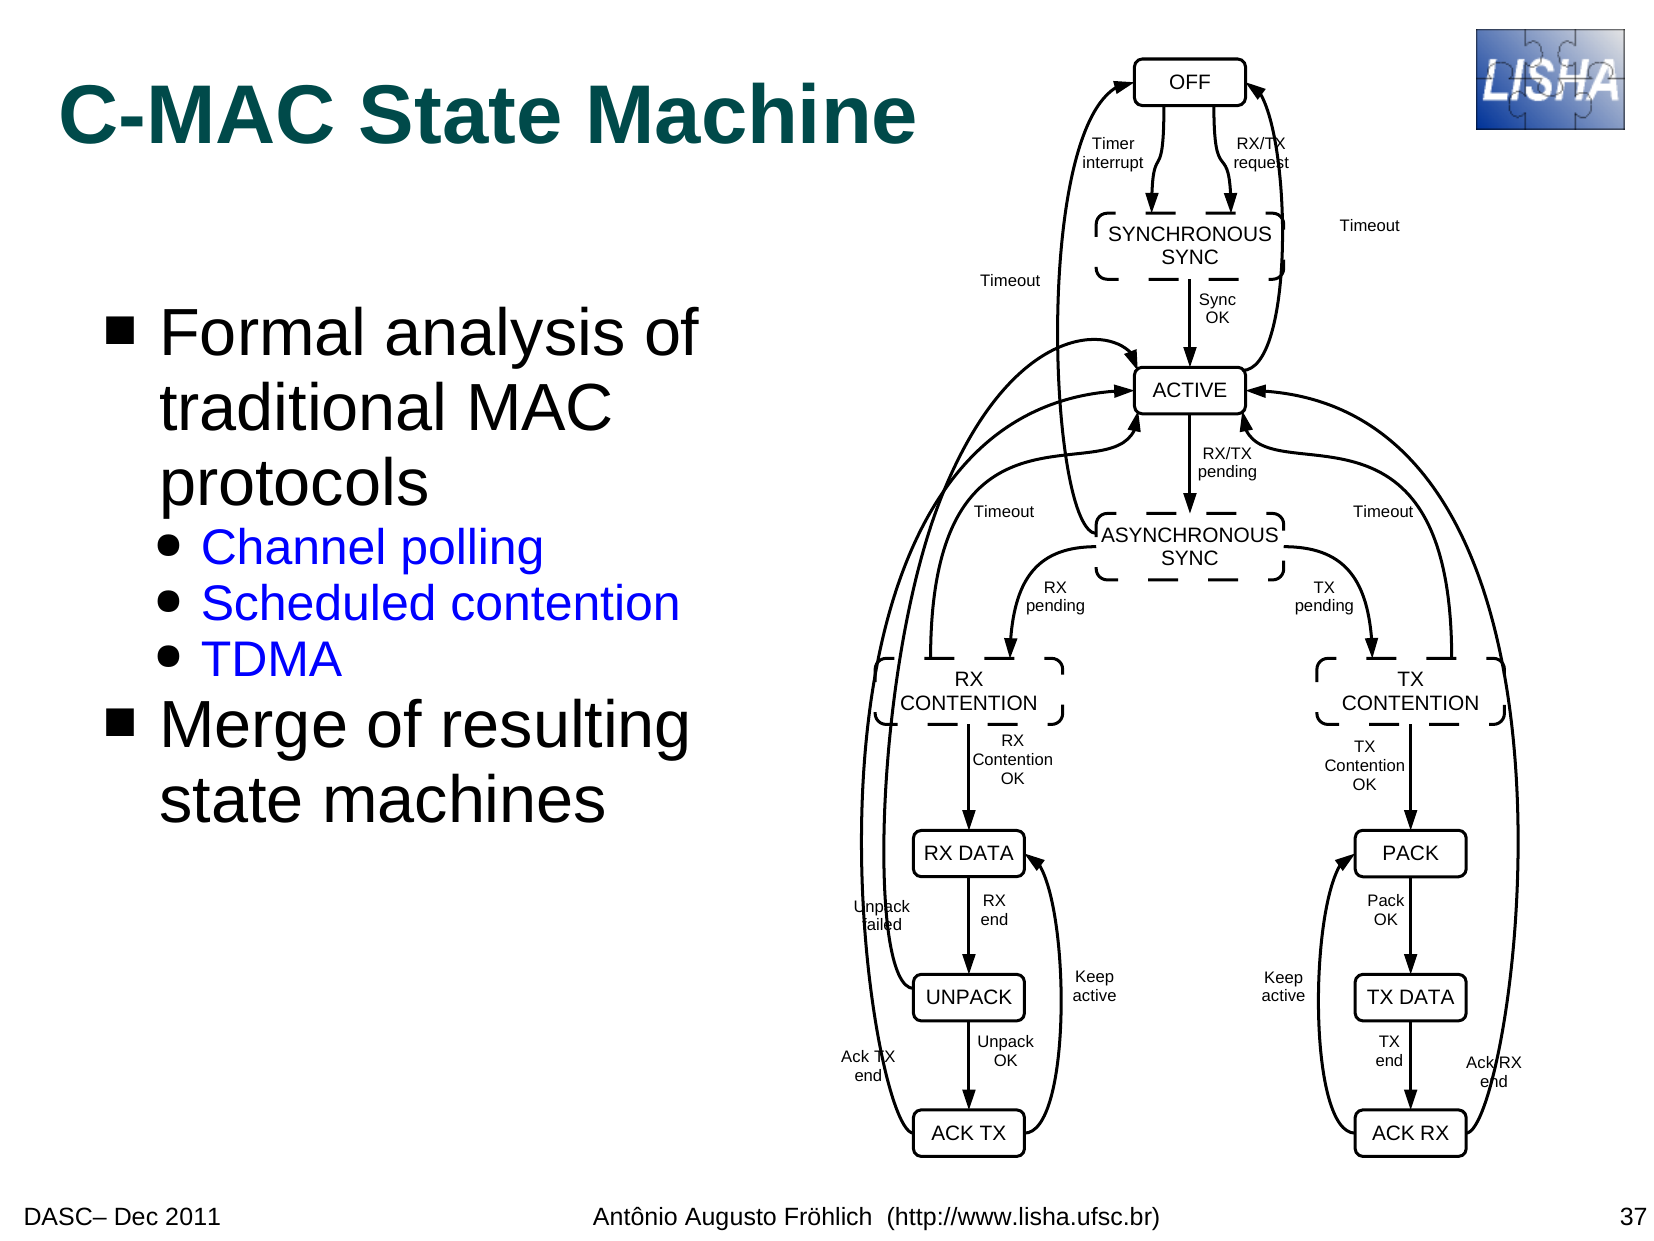

# C-MAC State Machine
OFF
Timer
interrupt
RX/TX
request
SYNCHRONOUS
SYNC
Timeout
Timeout
Sync
OK
ACTIVE
RX/TX
pending
Timeout
Timeout
ASYNCHRONOUS
SYNC
RX
pending
TX
pending
RX
CONTENTION
TX
CONTENTION
RX
Contention
OK
TX
Contention
OK
PACK
RX DATA
RX
end
Pack
OK
Unpack
failed
Keep
active
Keep
active
UNPACK
TX DATA
Unpack
OK
TX
end
Ack TX
end
Ack RX
end
ACK TX
ACK RX
Formal analysis of traditional MAC protocols
Channel polling
Scheduled contention
TDMA
Merge of resulting state machines